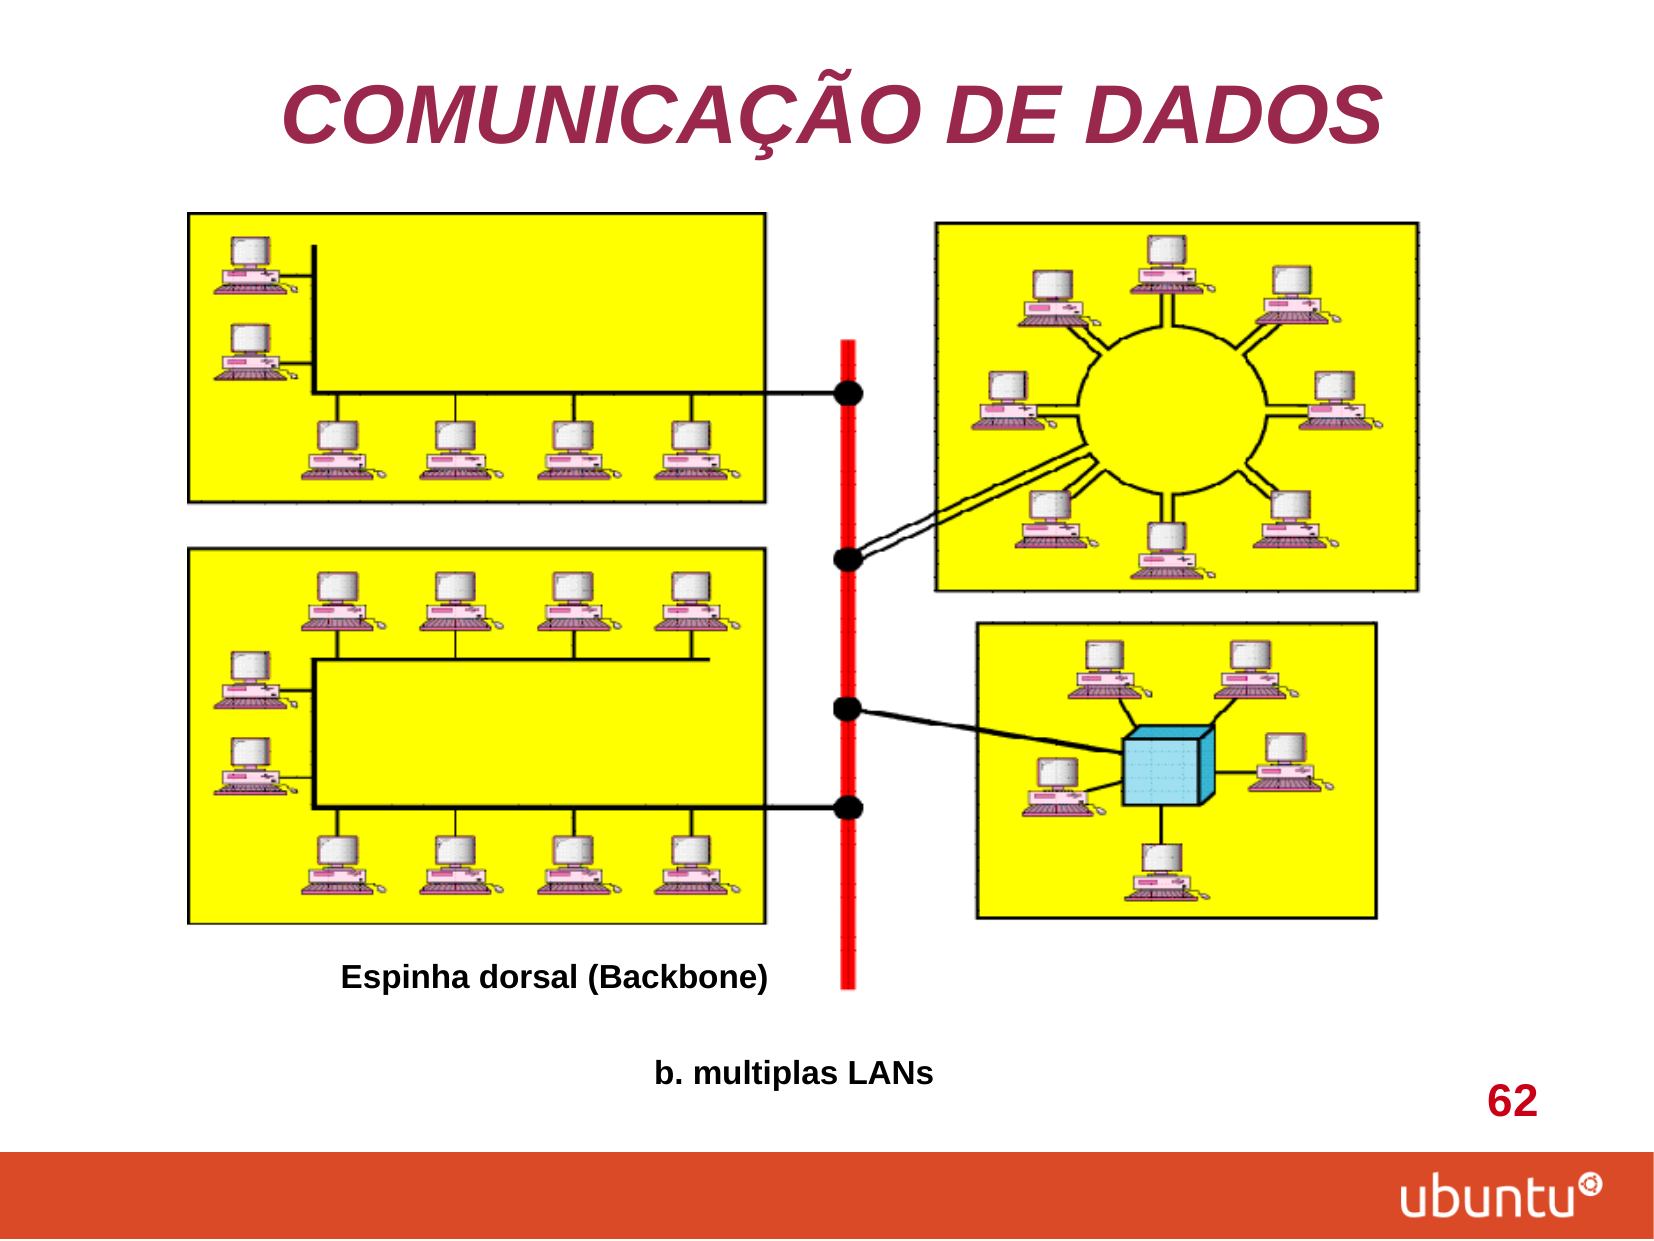

# COMUNICAÇÃO DE DADOS
Espinha dorsal (Backbone)‏
b. multiplas LANs